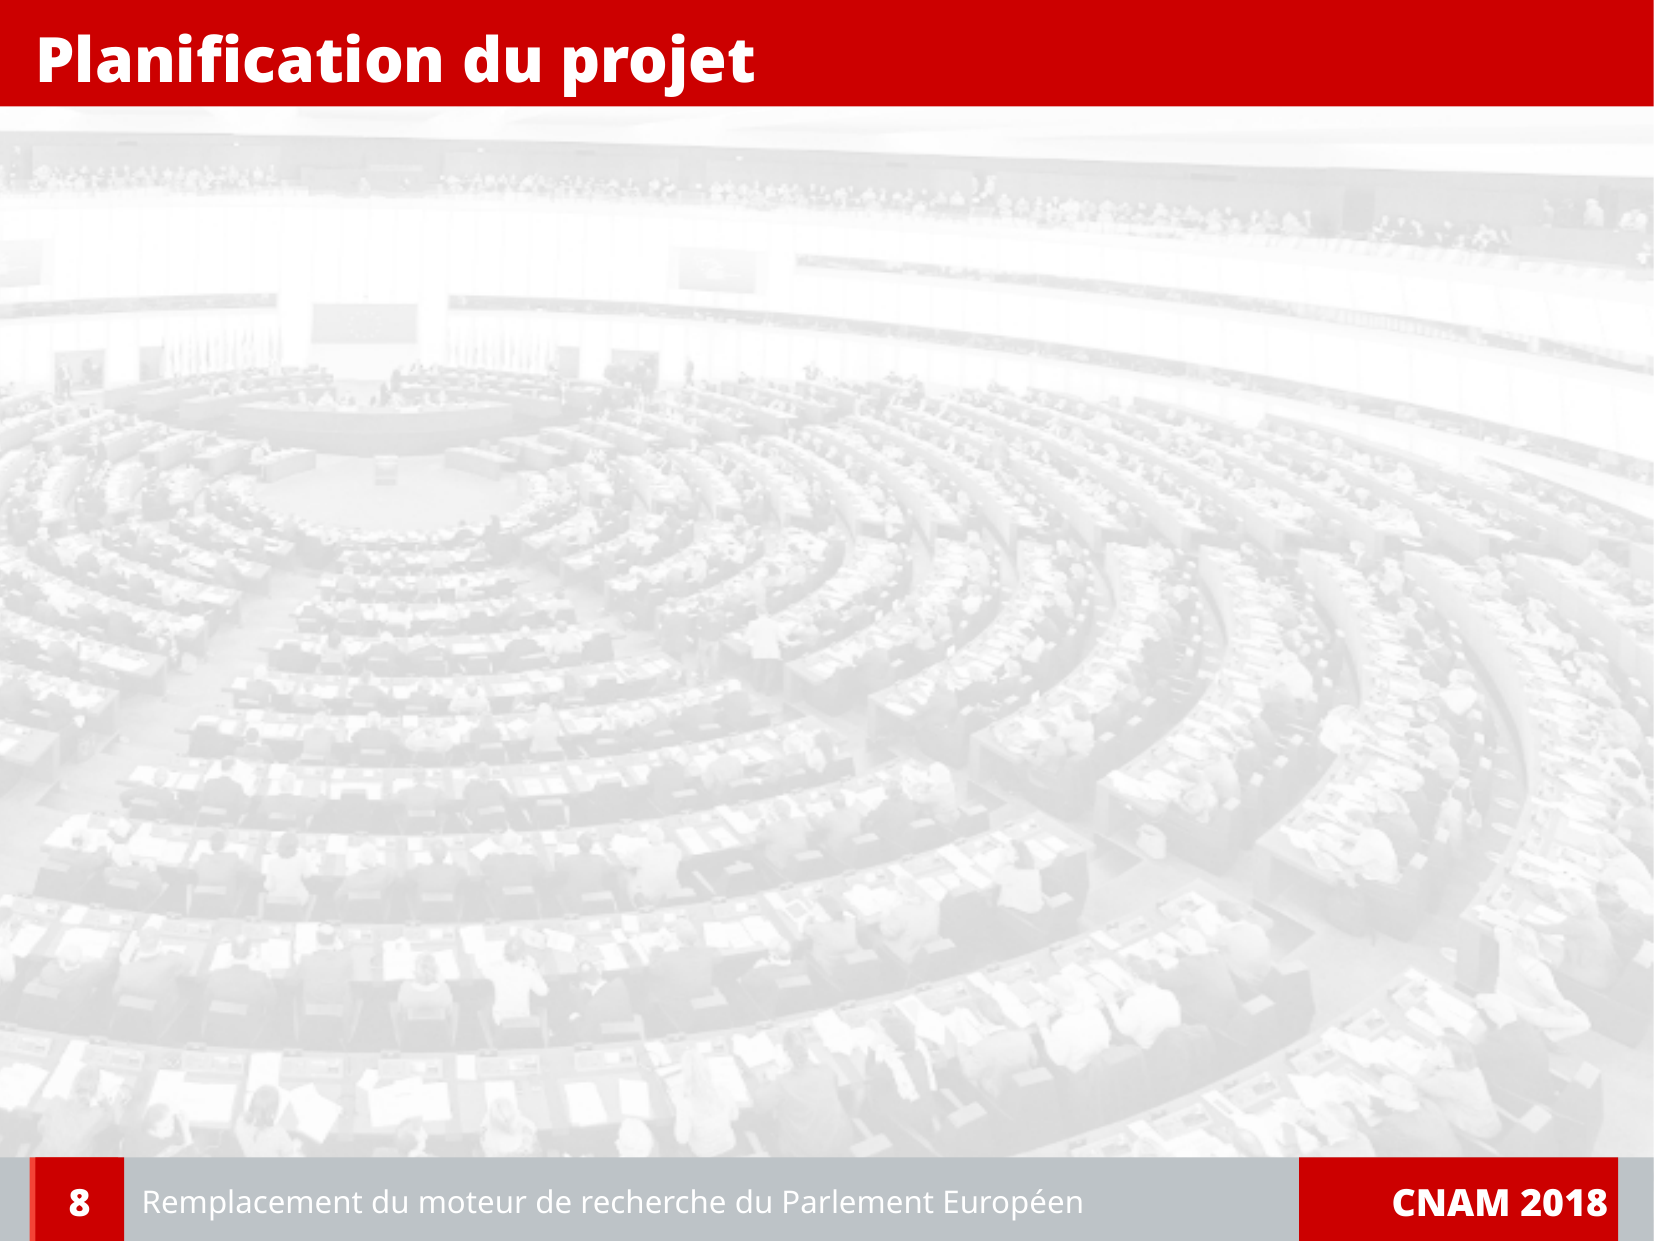

# Planification du projet
8
Remplacement du moteur de recherche du Parlement Européen